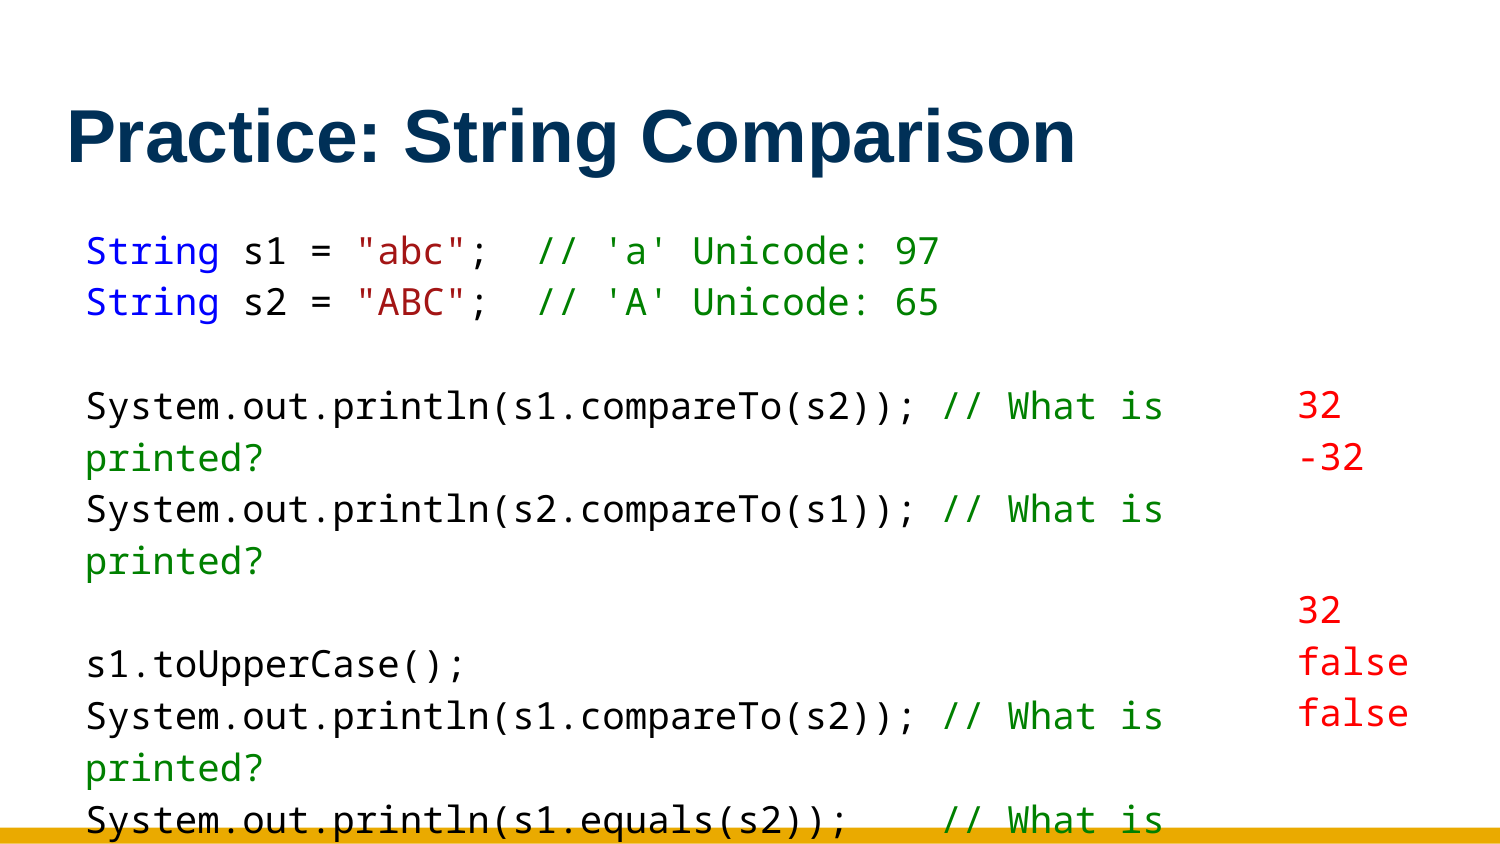

Practice: String Comparison
# String s1 = "abc"; 	// 'a' Unicode: 97
String s2 = "ABC"; 	// 'A' Unicode: 65
System.out.println(s1.compareTo(s2)); // What is printed?
System.out.println(s2.compareTo(s1)); // What is printed?
s1.toUpperCase();
System.out.println(s1.compareTo(s2)); // What is printed?
System.out.println(s1.equals(s2)); // What is printed?
System.out.println(s1 == s2); // What is printed?
32
-32
32
false
false